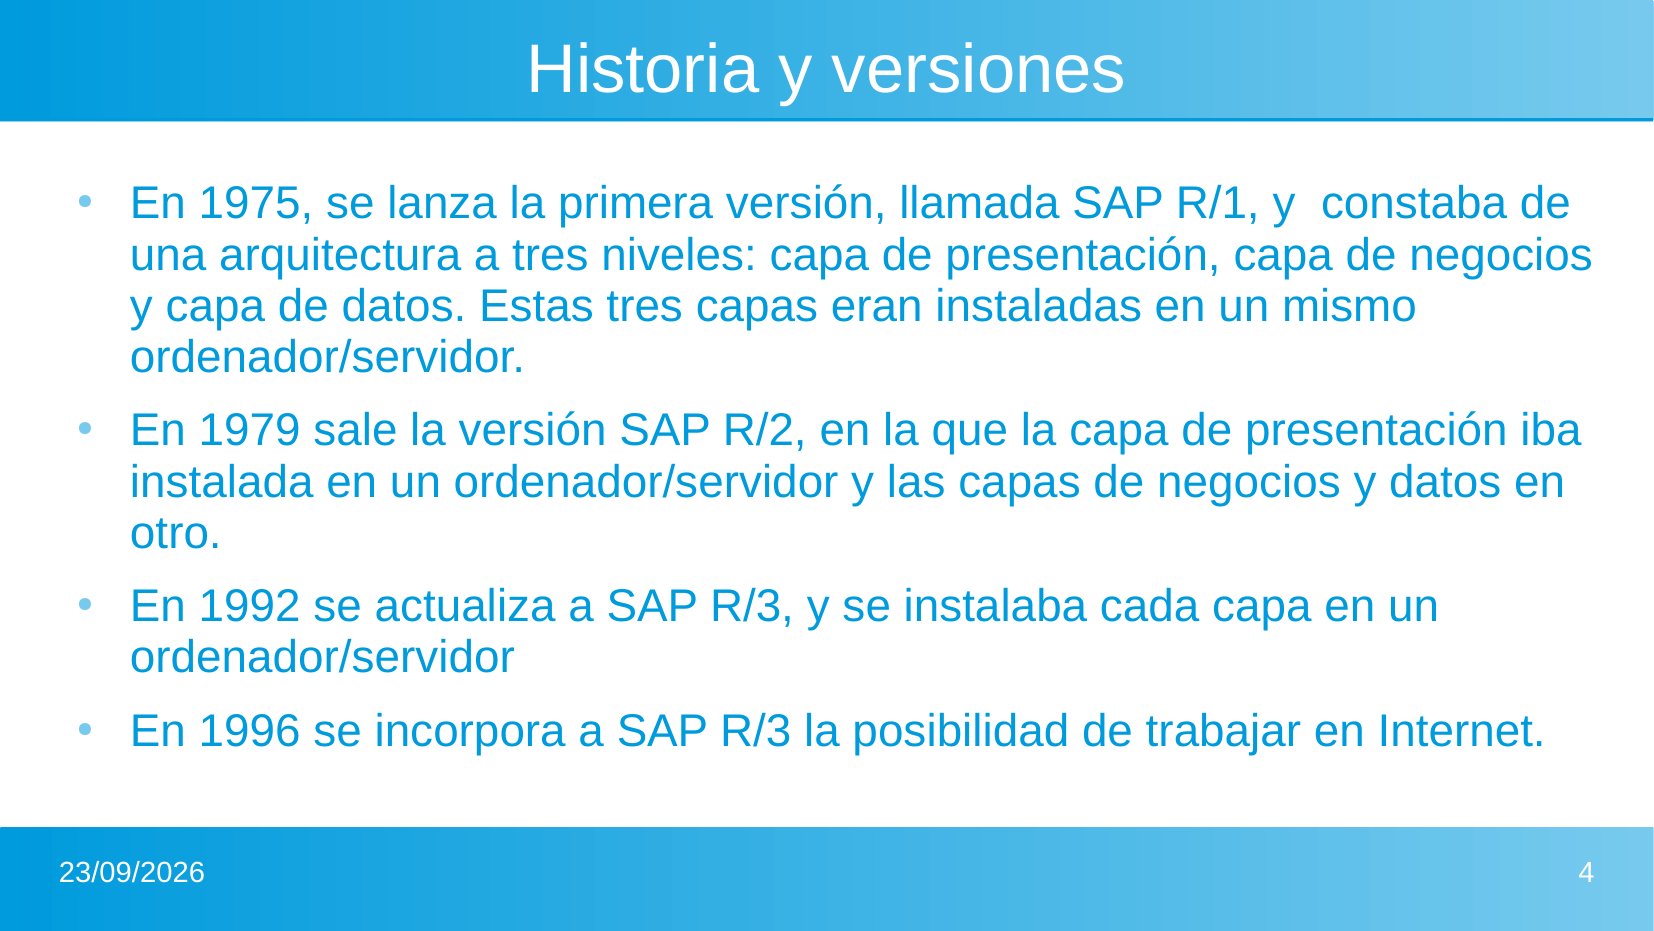

# Historia y versiones
En 1975, se lanza la primera versión, llamada SAP R/1, y constaba de una arquitectura a tres niveles: capa de presentación, capa de negocios y capa de datos. Estas tres capas eran instaladas en un mismo ordenador/servidor.
En 1979 sale la versión SAP R/2, en la que la capa de presentación iba instalada en un ordenador/servidor y las capas de negocios y datos en otro.
En 1992 se actualiza a SAP R/3, y se instalaba cada capa en un ordenador/servidor
En 1996 se incorpora a SAP R/3 la posibilidad de trabajar en Internet.
4